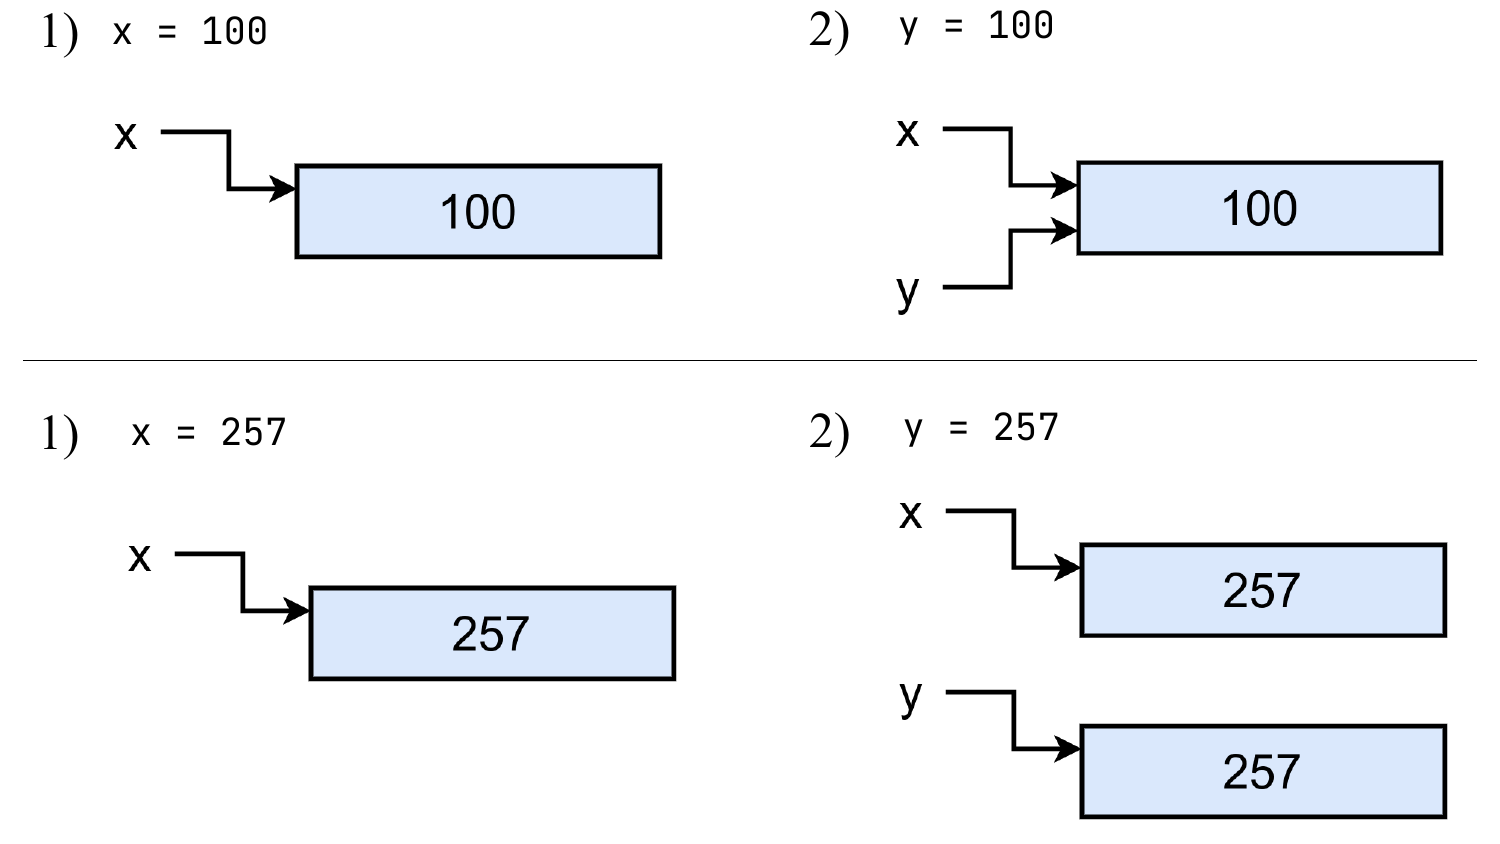

2)
1)
y = 100
x = 100
2)
1)
y = 257
x = 257